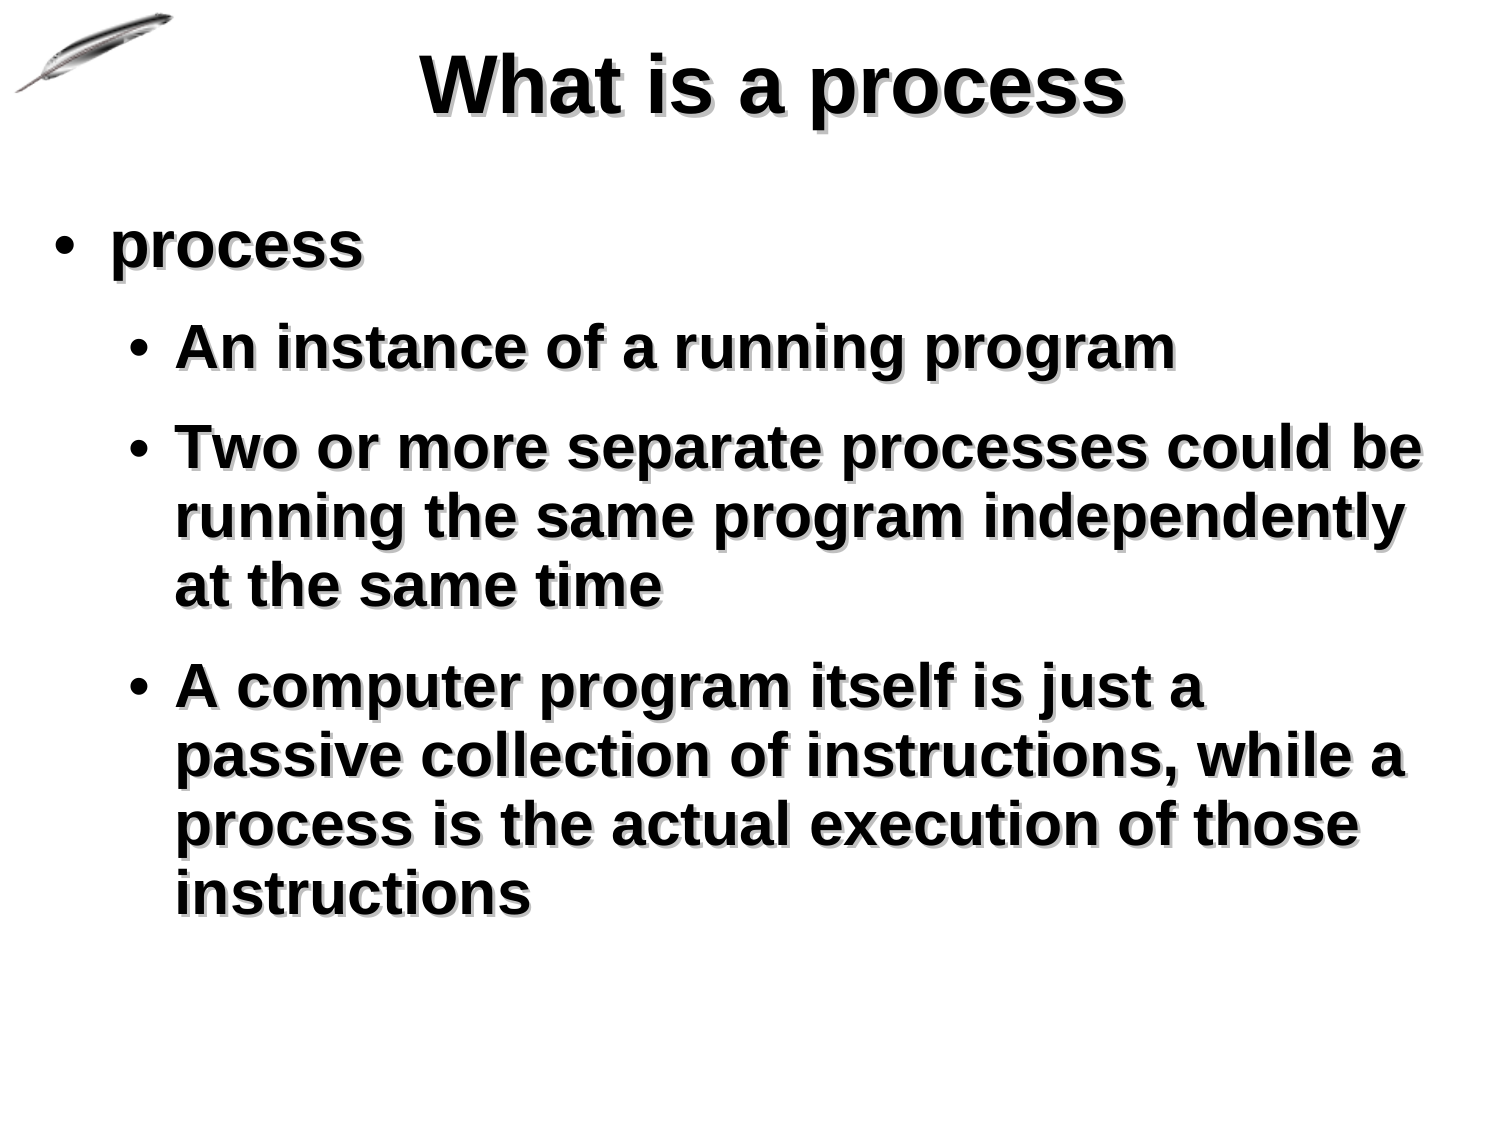

# What is a process
process
An instance of a running program
Two or more separate processes could be running the same program independently at the same time
A computer program itself is just a passive collection of instructions, while a process is the actual execution of those instructions